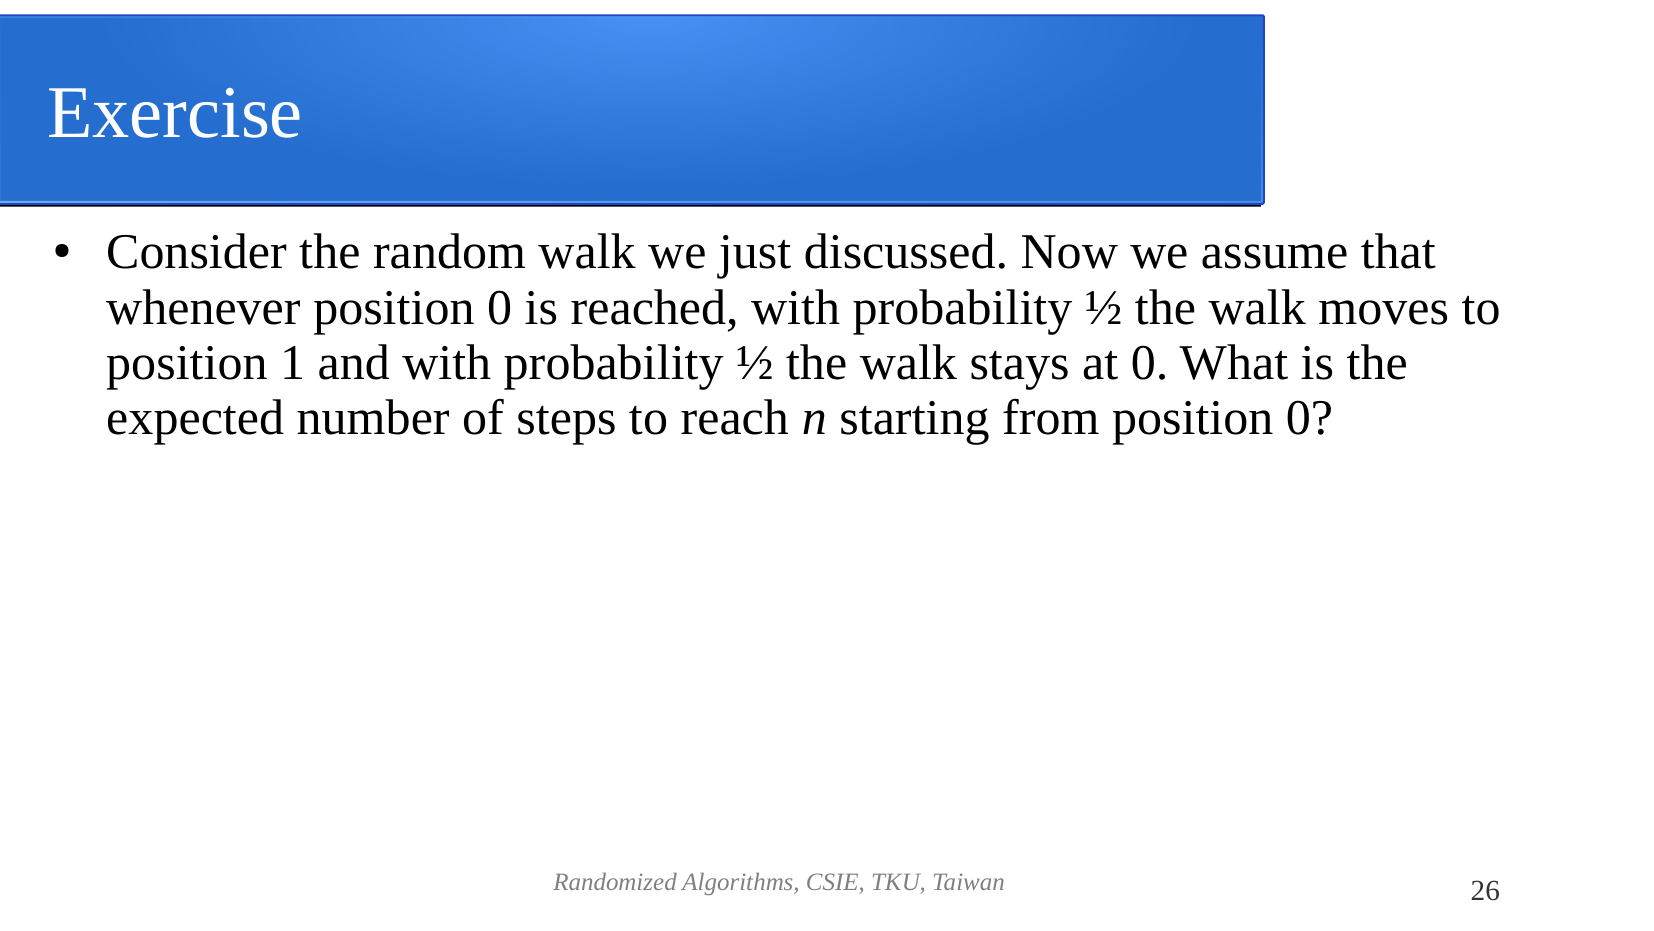

# Exercise
Consider the random walk we just discussed. Now we assume that whenever position 0 is reached, with probability ½ the walk moves to position 1 and with probability ½ the walk stays at 0. What is the expected number of steps to reach n starting from position 0?
Randomized Algorithms, CSIE, TKU, Taiwan
26